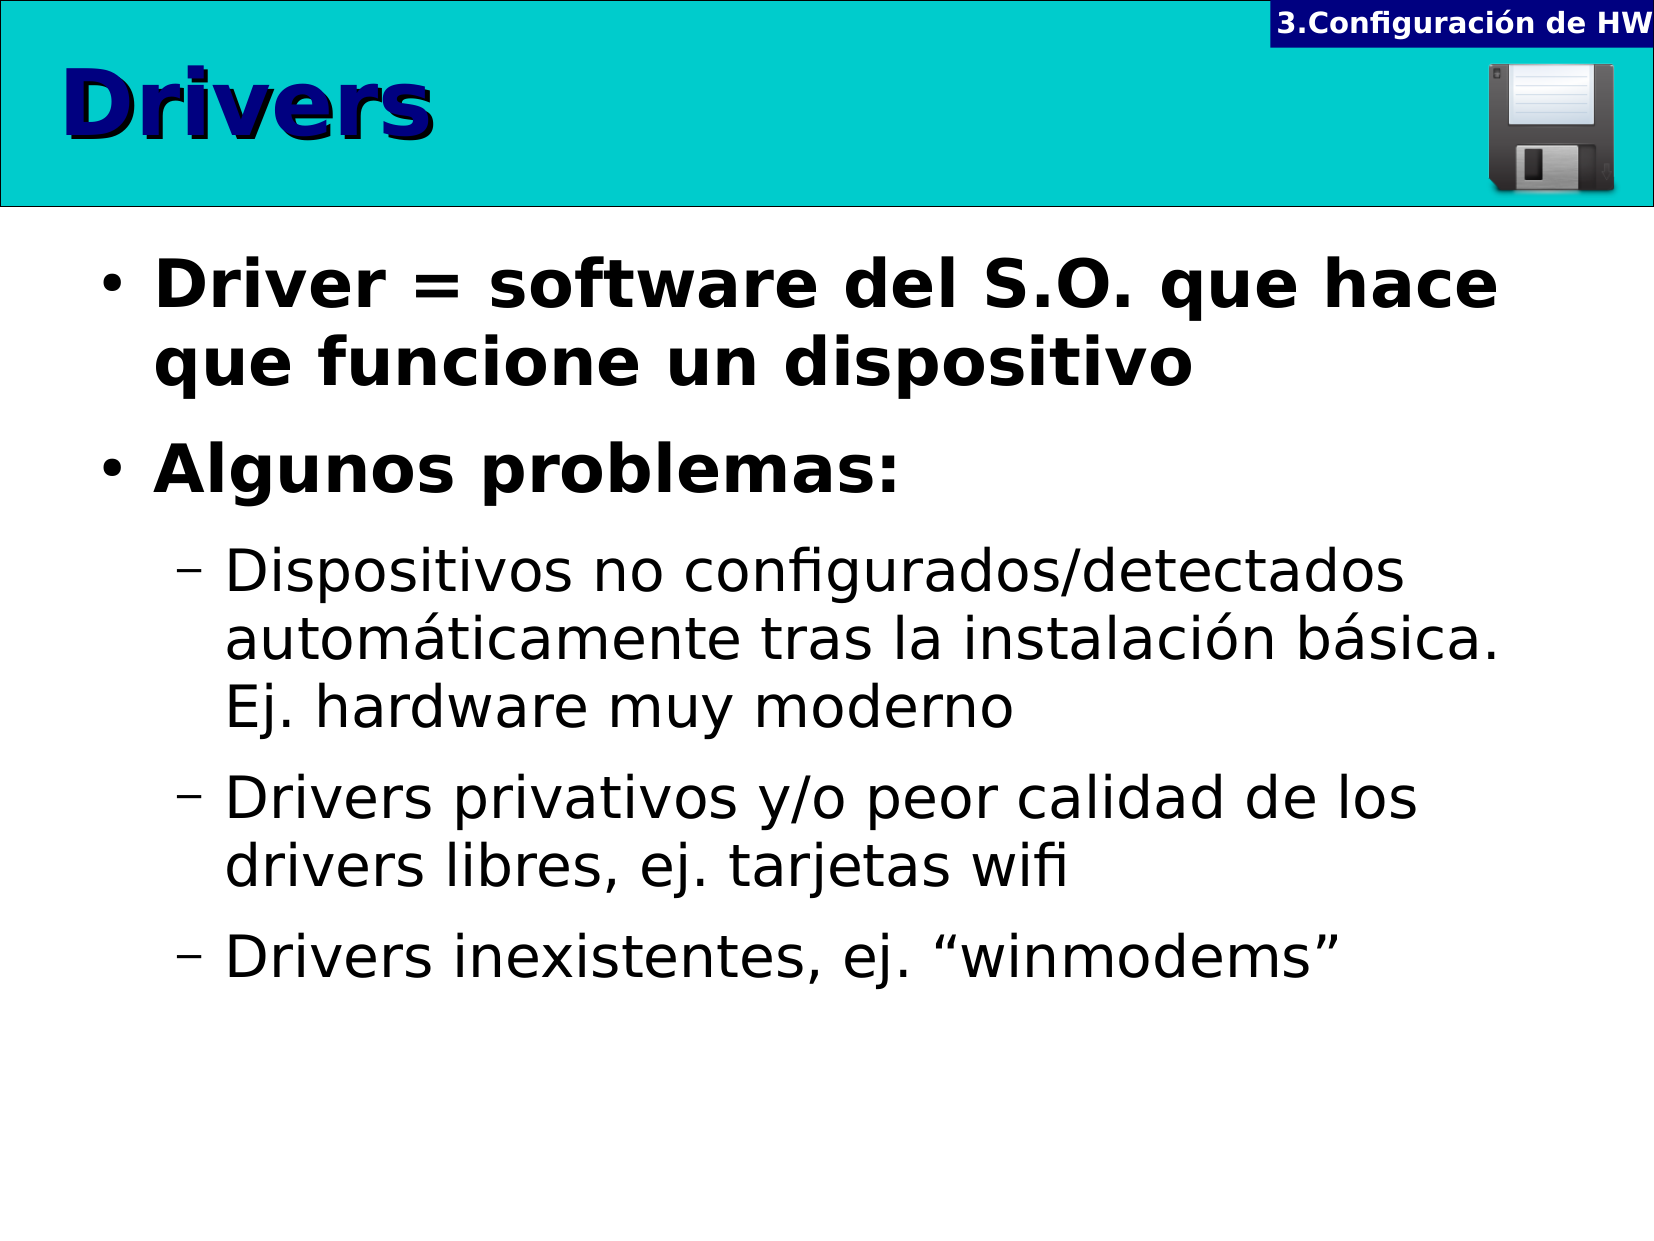

3.Configuración de HW
# Drivers
Driver = software del S.O. que hace que funcione un dispositivo
Algunos problemas:
Dispositivos no configurados/detectados automáticamente tras la instalación básica.
Ej. hardware muy moderno
Drivers privativos y/o peor calidad de los drivers libres, ej. tarjetas wifi
Drivers inexistentes, ej. “winmodems”